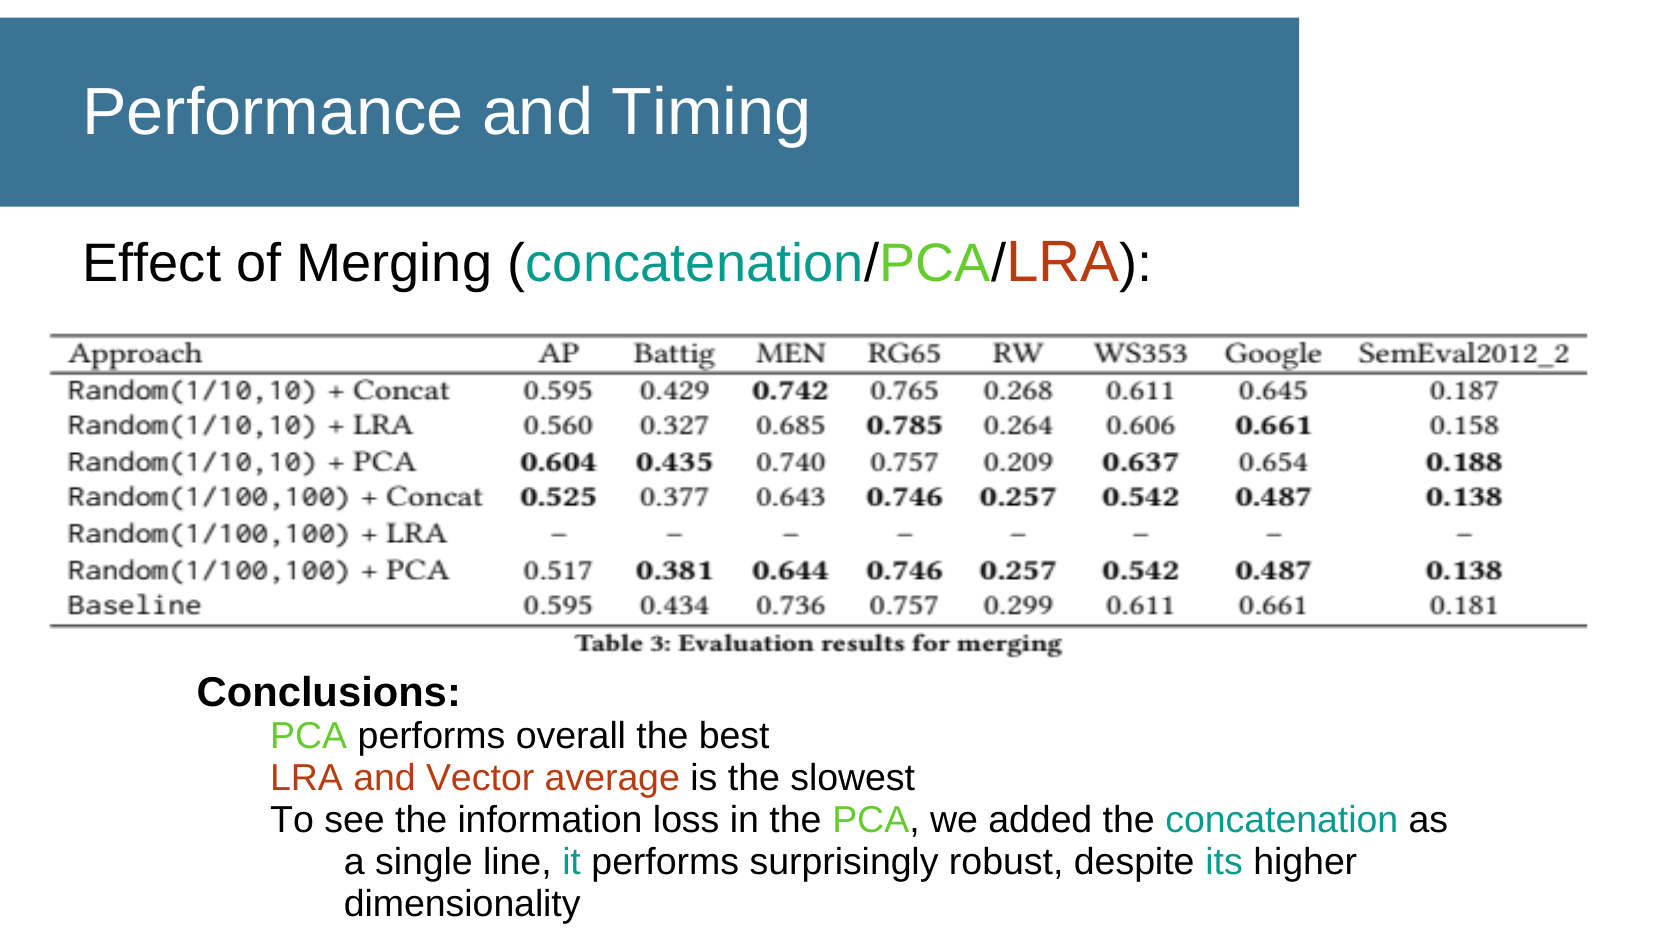

# Performance and Timing
Effect of Merging (concatenation/PCA/LRA):
Conclusions:
	PCA performs overall the best
	LRA and Vector average is the slowest
	To see the information loss in the PCA, we added the concatenation as 		a single line, it performs surprisingly robust, despite its higher 				dimensionality